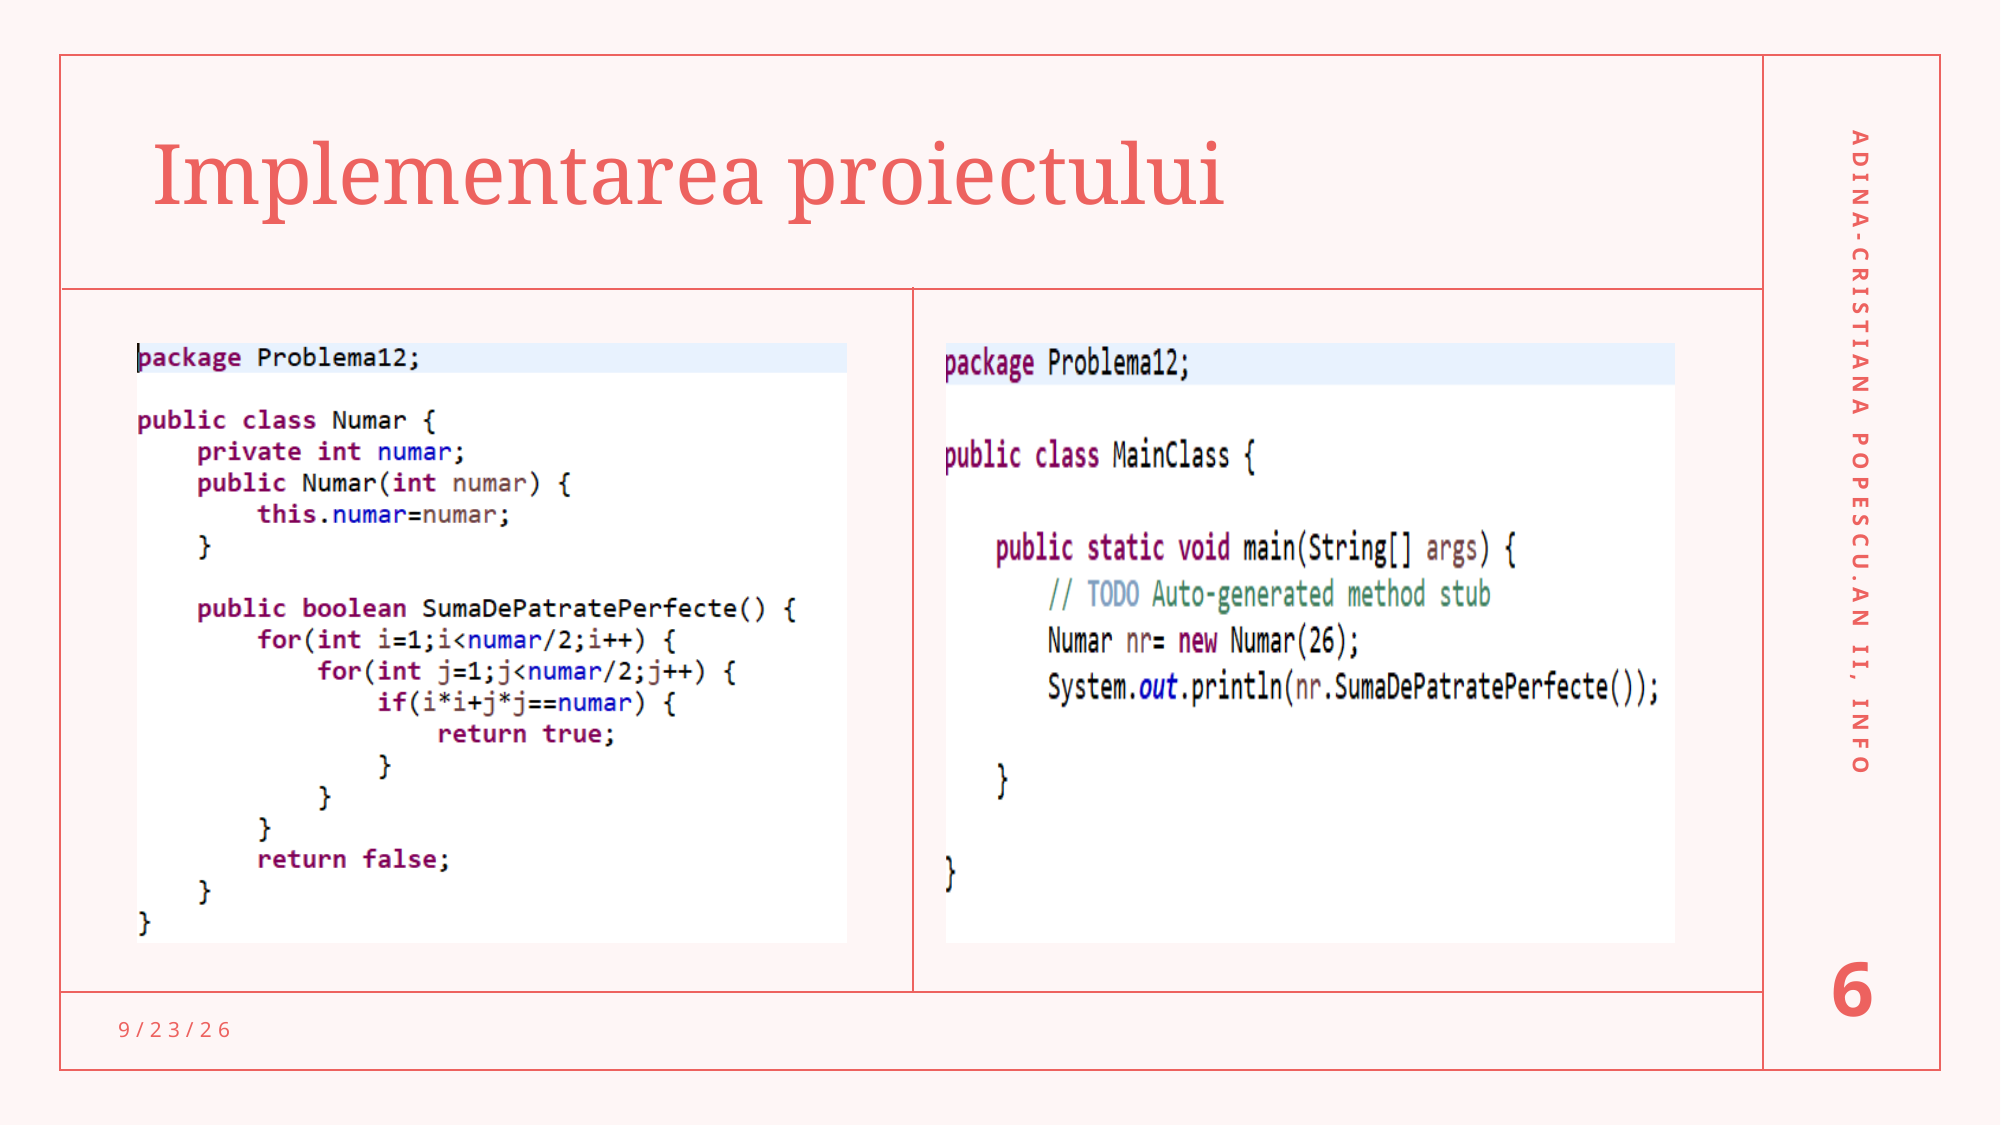

# Implementarea proiectului
Adina-Cristiana Popescu.an II, info